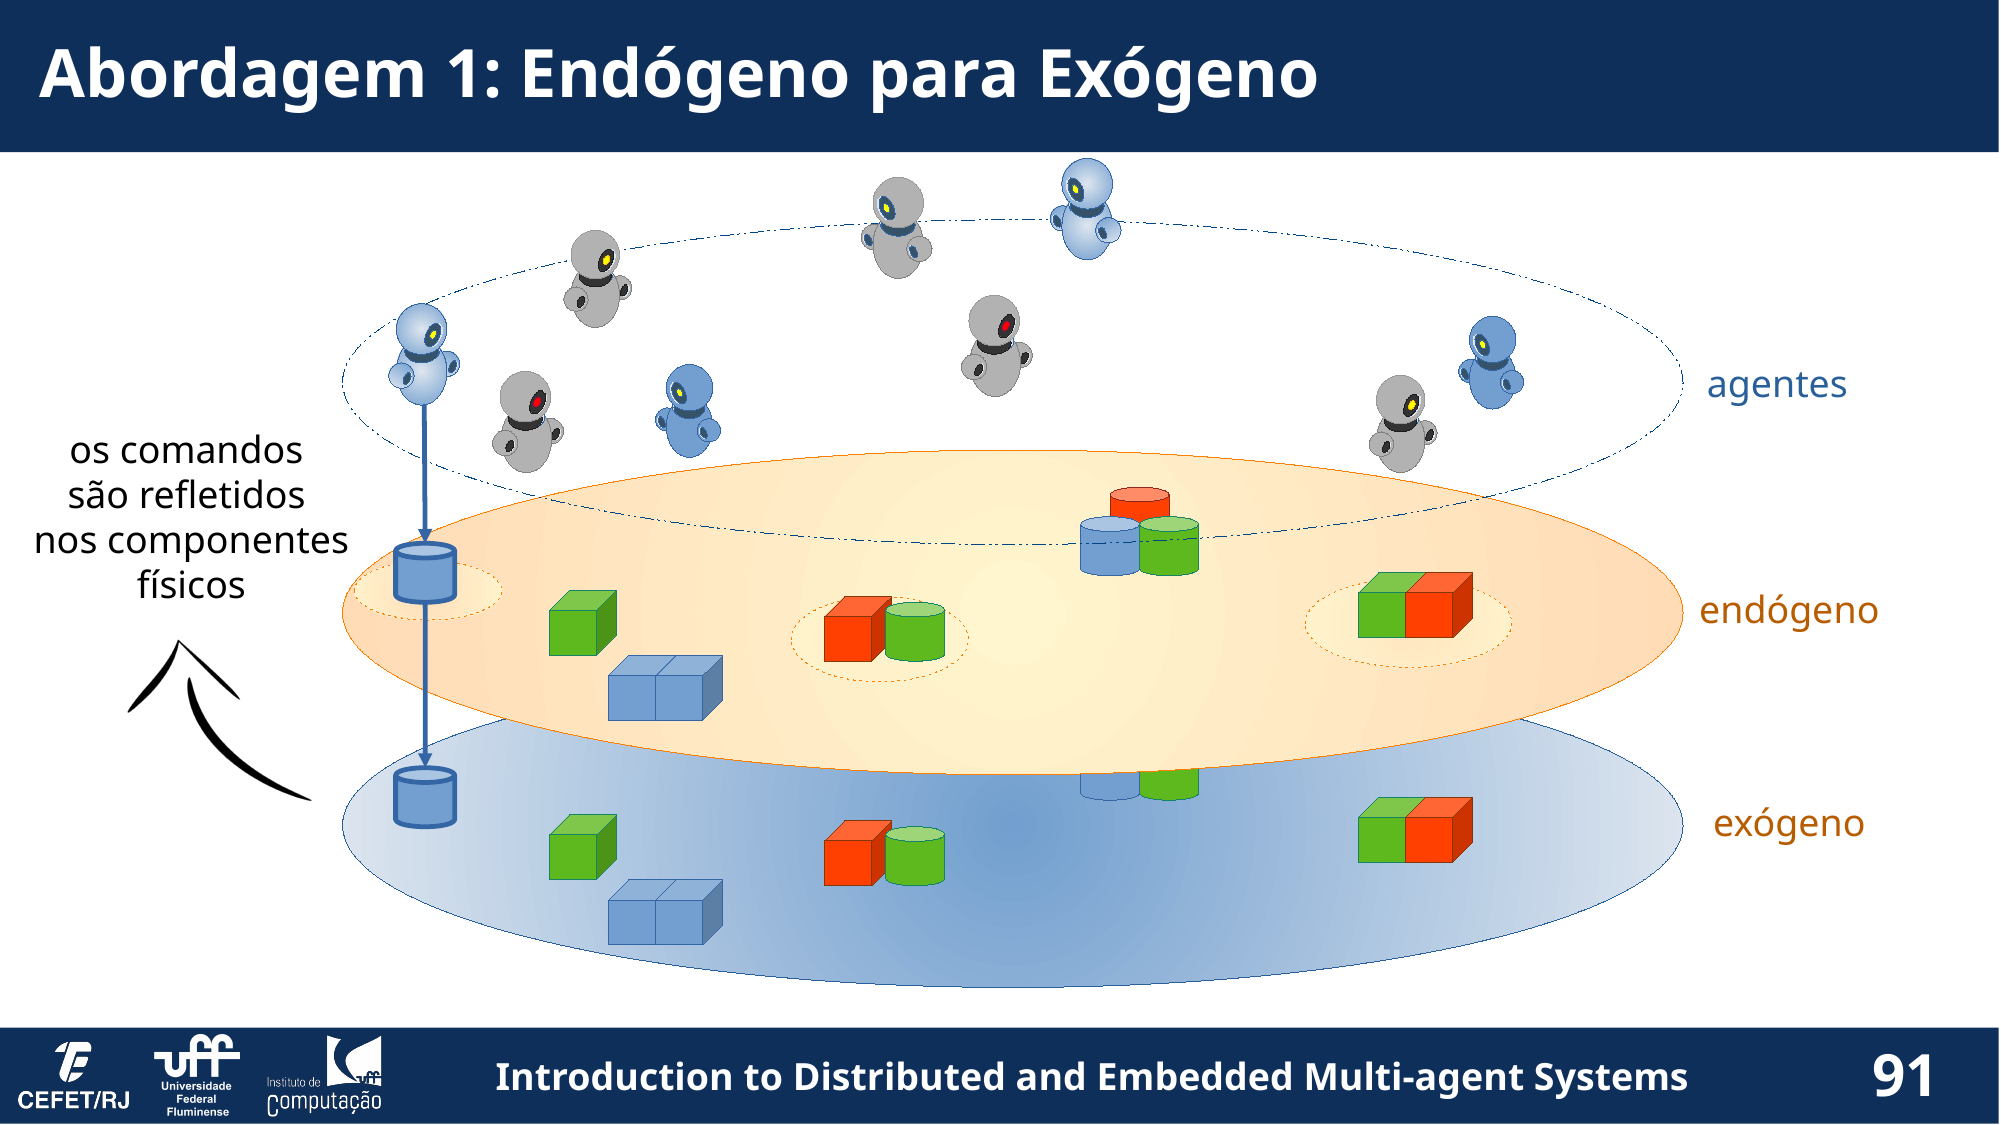

Abordagem 1: Endógeno para Exógeno
agentes
os comandos
são refletidos
nos componentes físicos
endógeno
exógeno